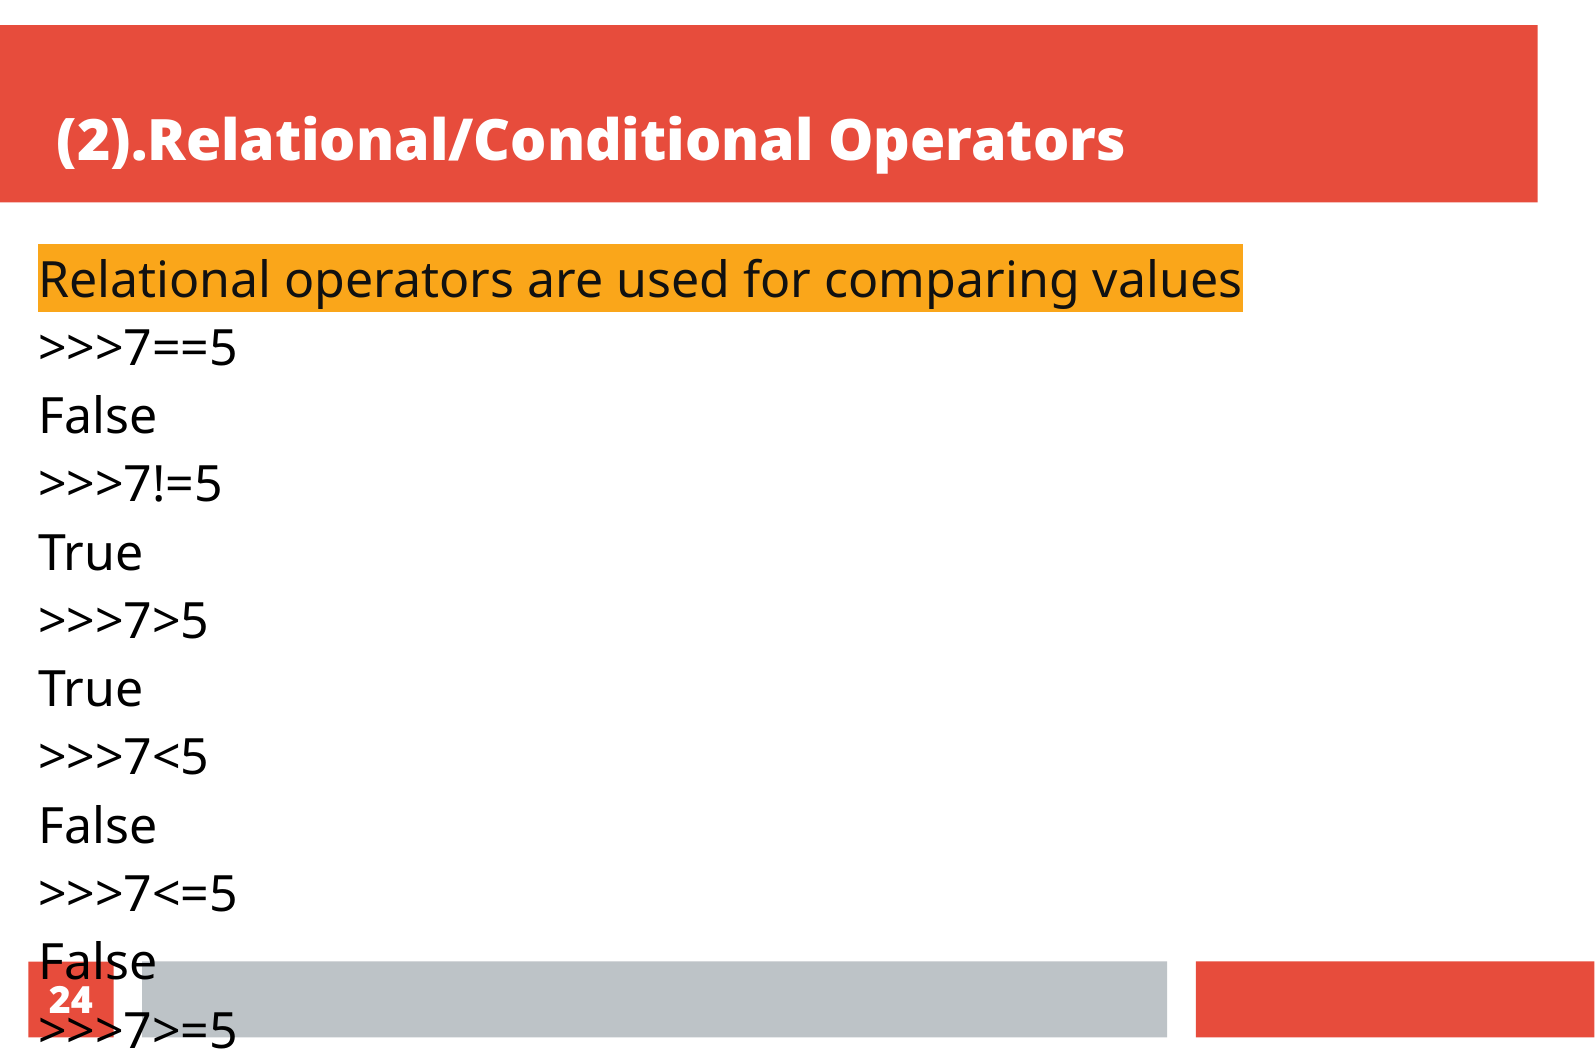

# (2).Relational/Conditional Operators
Relational operators are used for comparing values
>>>7==5
False
>>>7!=5
True
>>>7>5
True
>>>7<5
False
>>>7<=5
False
>>>7>=5
True
24